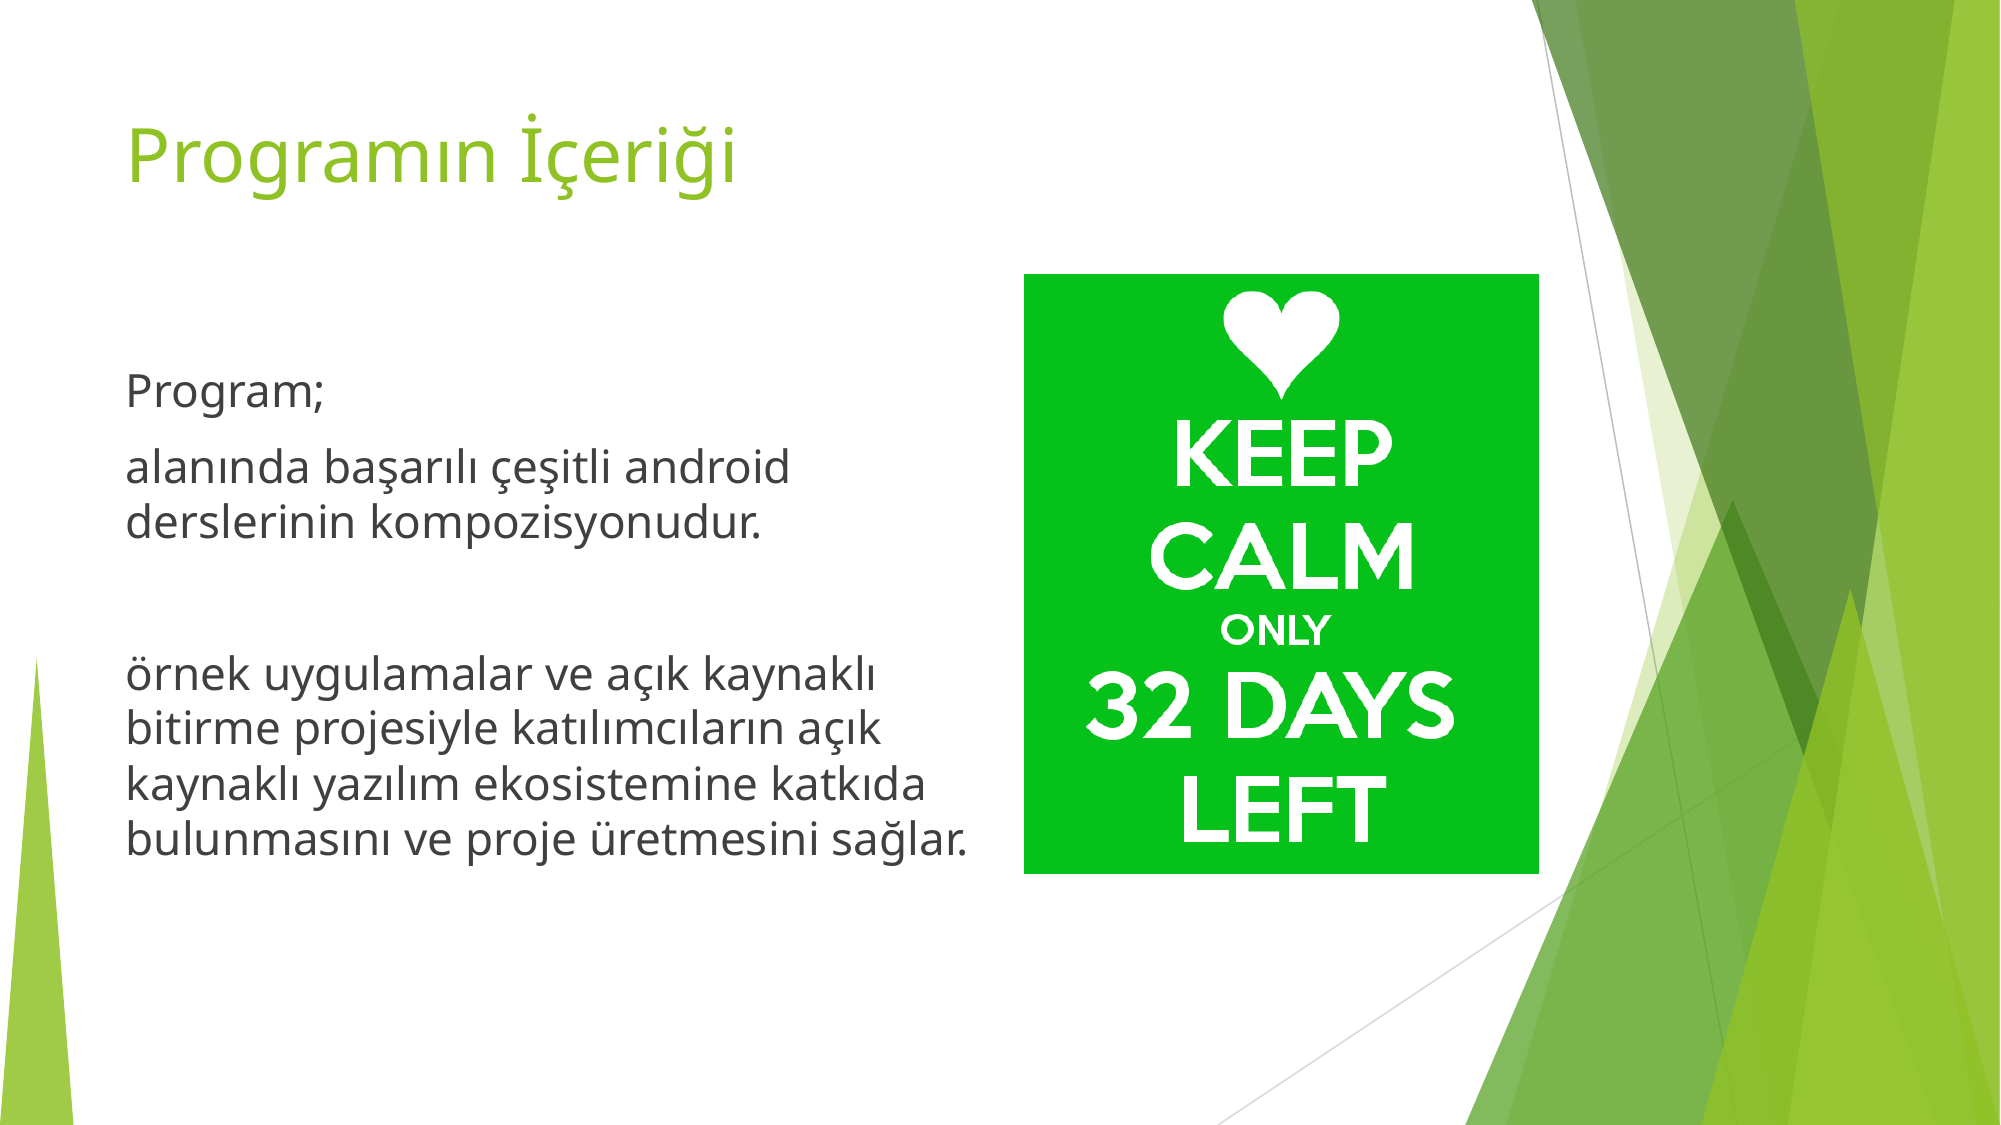

# Programın İçeriği
Program;
alanında başarılı çeşitli android derslerinin kompozisyonudur.
örnek uygulamalar ve açık kaynaklı bitirme projesiyle katılımcıların açık kaynaklı yazılım ekosistemine katkıda bulunmasını ve proje üretmesini sağlar.